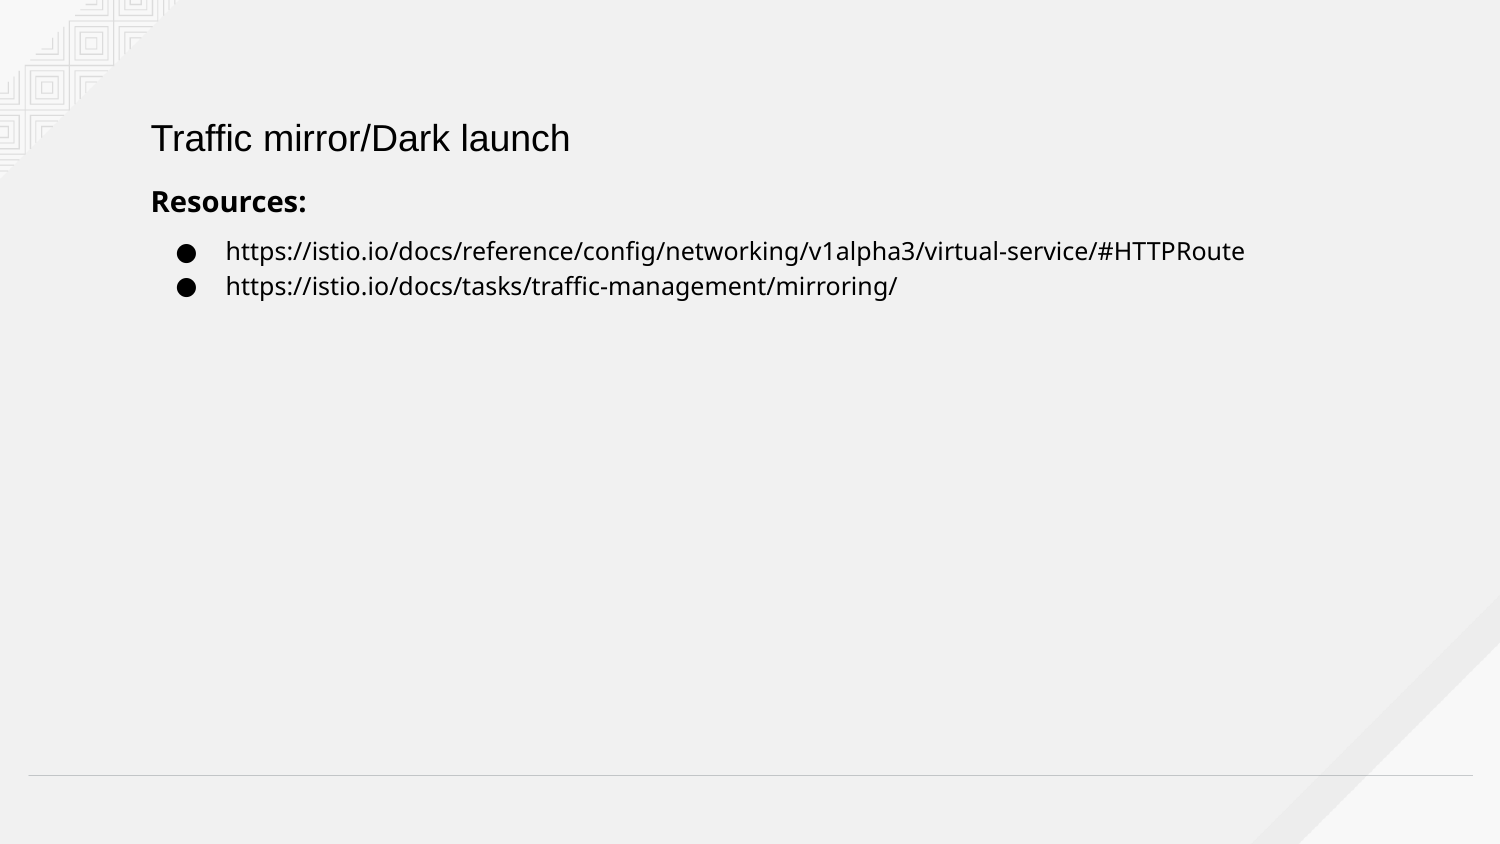

# Traffic mirror/Dark launch
Resources:
https://istio.io/docs/reference/config/networking/v1alpha3/virtual-service/#HTTPRoute
https://istio.io/docs/tasks/traffic-management/mirroring/